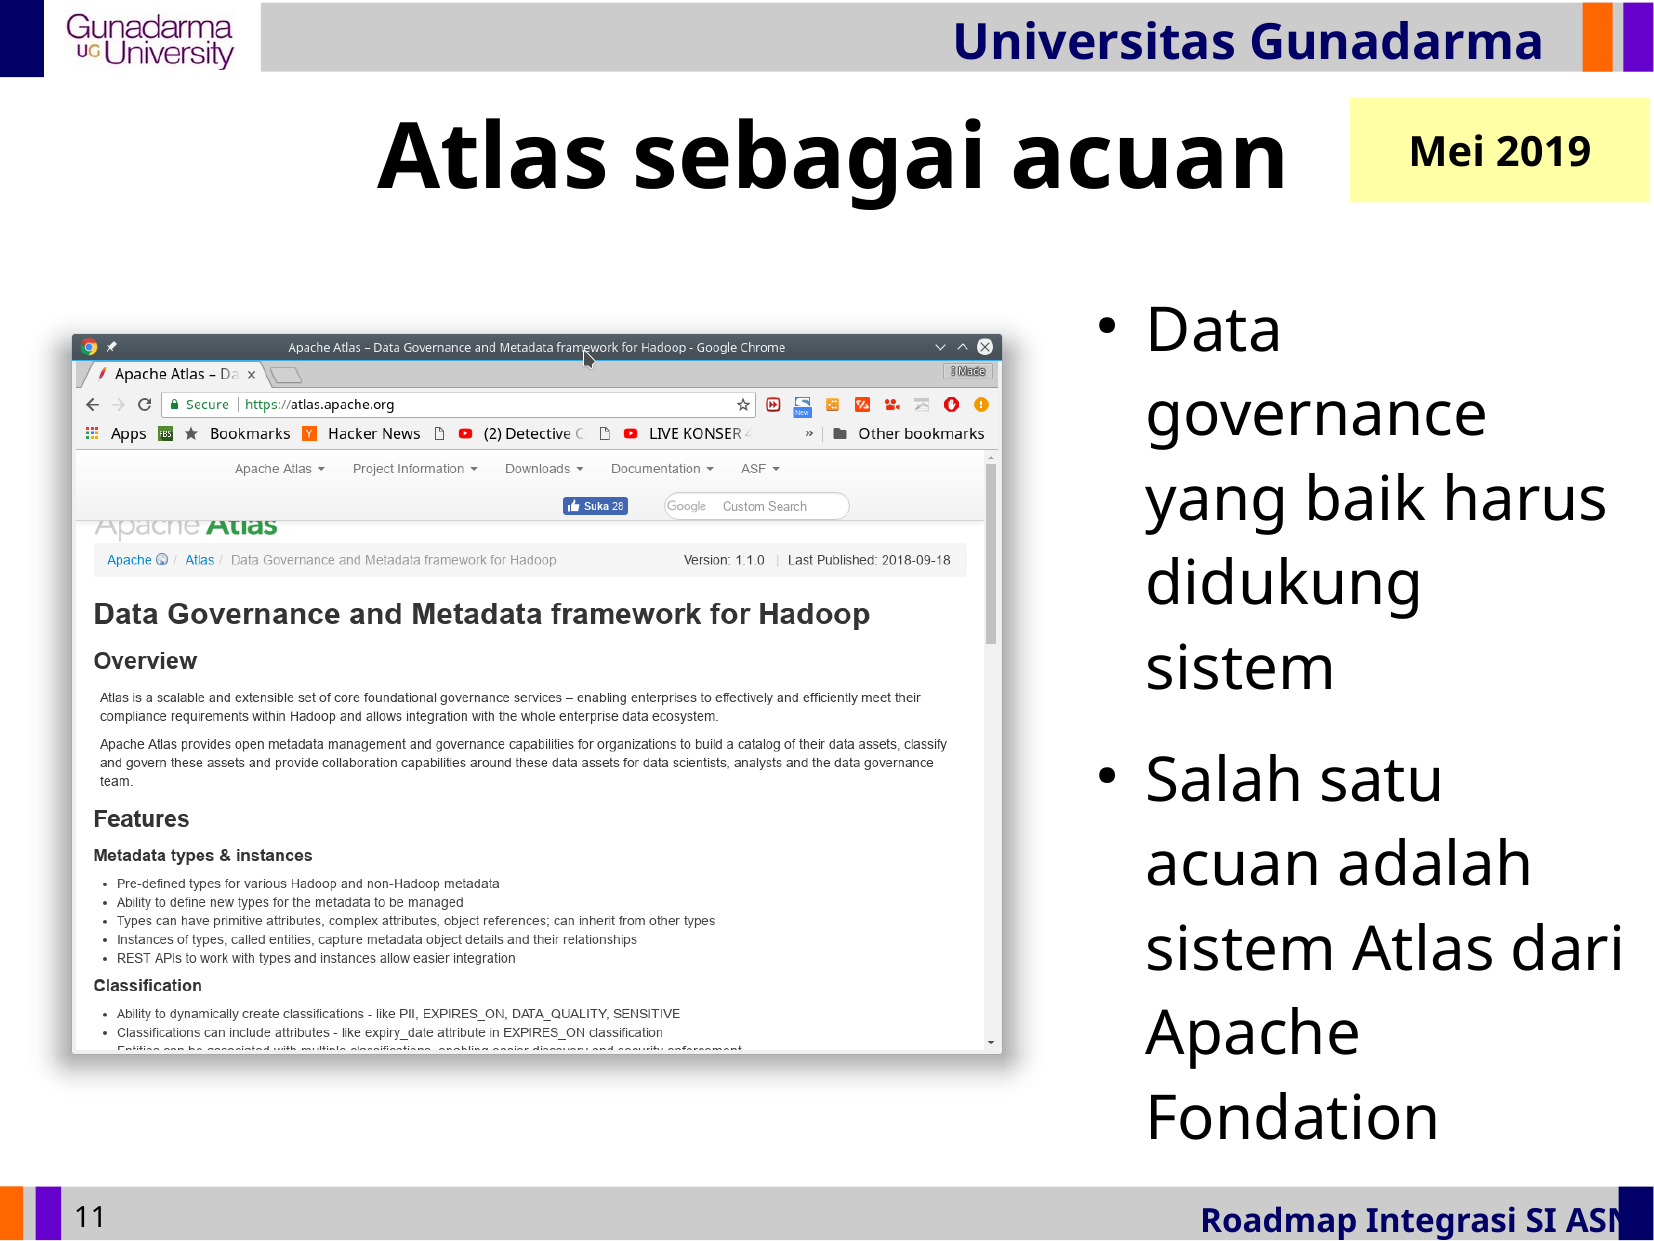

# Atlas sebagai acuan
Mei 2019
Data governance yang baik harus didukung sistem
Salah satu acuan adalah sistem Atlas dari Apache Fondation